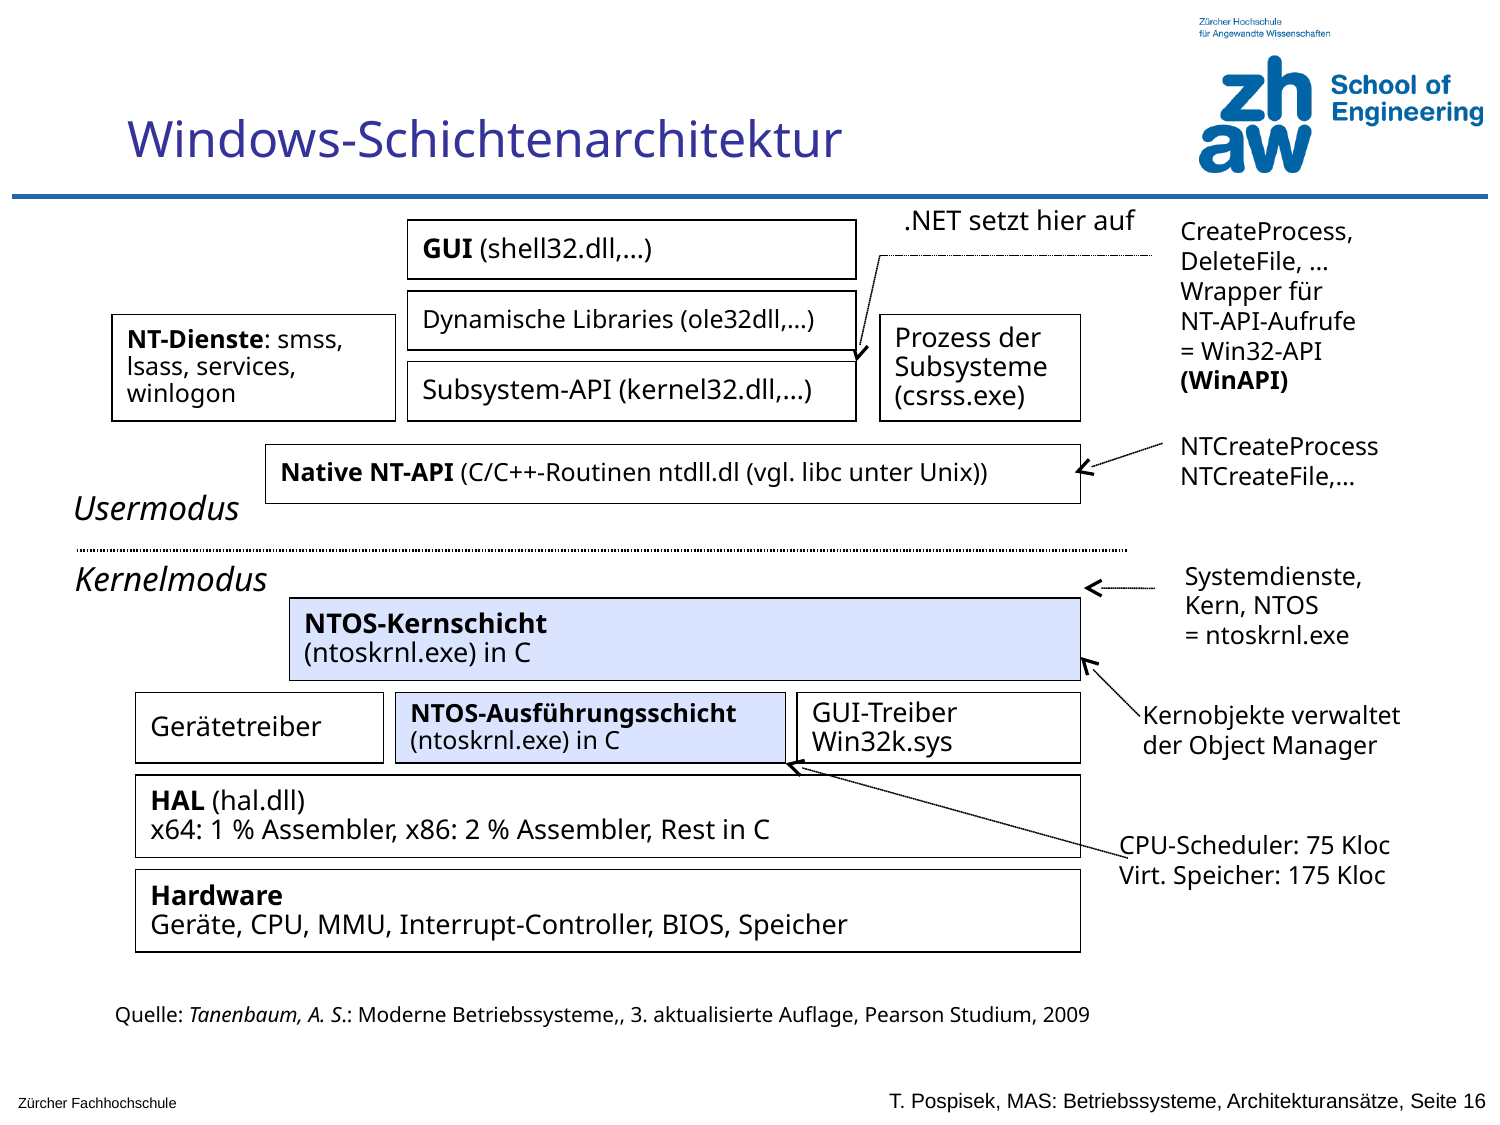

# Windows-Schichtenarchitektur
.NET setzt hier auf
CreateProcess,
DeleteFile, …
Wrapper für
NT-API-Aufrufe
= Win32-API
(WinAPI)
GUI (shell32.dll,…)
Dynamische Libraries (ole32dll,…)
NT-Dienste: smss,
lsass, services,
winlogon
Prozess der
Subsysteme
(csrss.exe)
Subsystem-API (kernel32.dll,…)
NTCreateProcess
NTCreateFile,…
Native NT-API (C/C++-Routinen ntdll.dl (vgl. libc unter Unix))
Usermodus
Kernelmodus
Systemdienste,
Kern, NTOS
= ntoskrnl.exe
NTOS-Kernschicht
(ntoskrnl.exe) in C
Gerätetreiber
NTOS-Ausführungsschicht
(ntoskrnl.exe) in C
GUI-Treiber
Win32k.sys
Kernobjekte verwaltet
der Object Manager
HAL (hal.dll)
x64: 1 % Assembler, x86: 2 % Assembler, Rest in C
CPU-Scheduler: 75 Kloc
Virt. Speicher: 175 Kloc
Hardware
Geräte, CPU, MMU, Interrupt-Controller, BIOS, Speicher
Quelle: Tanenbaum, A. S.: Moderne Betriebssysteme,, 3. aktualisierte Auflage, Pearson Studium, 2009